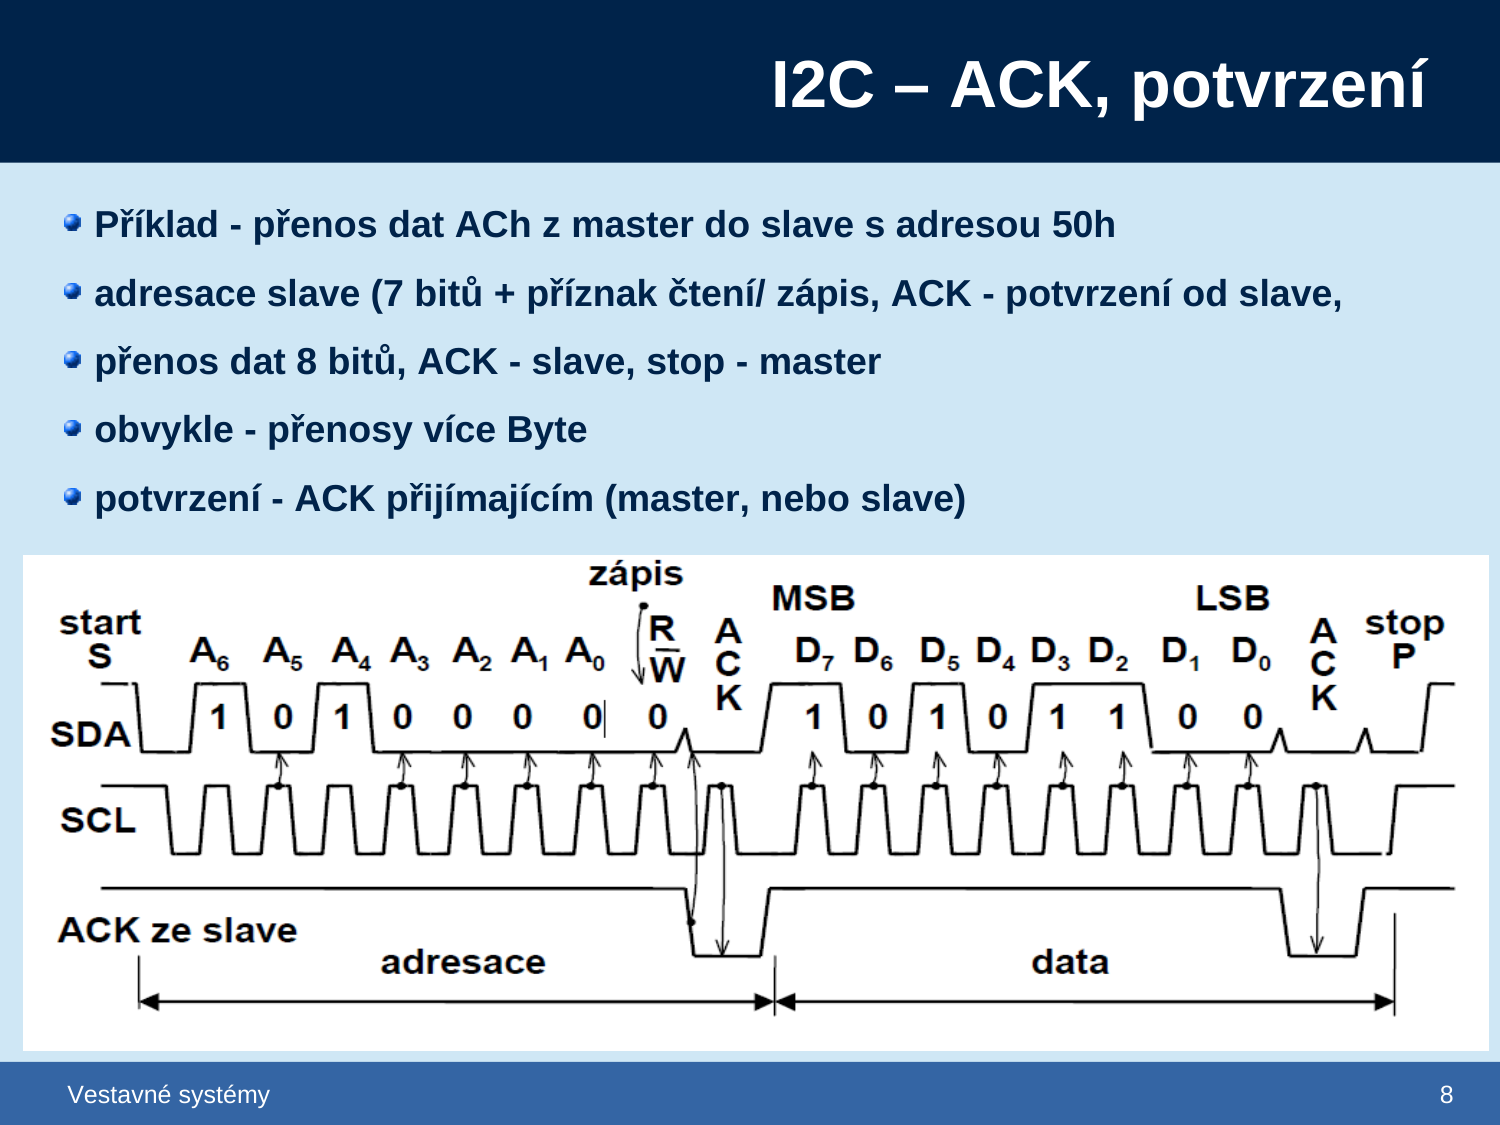

# I2C – ACK, potvrzení
Příklad - přenos dat ACh z master do slave s adresou 50h
adresace slave (7 bitů + příznak čtení/ zápis, ACK - potvrzení od slave,
přenos dat 8 bitů, ACK - slave, stop - master
obvykle - přenosy více Byte
potvrzení - ACK přijímajícím (master, nebo slave)